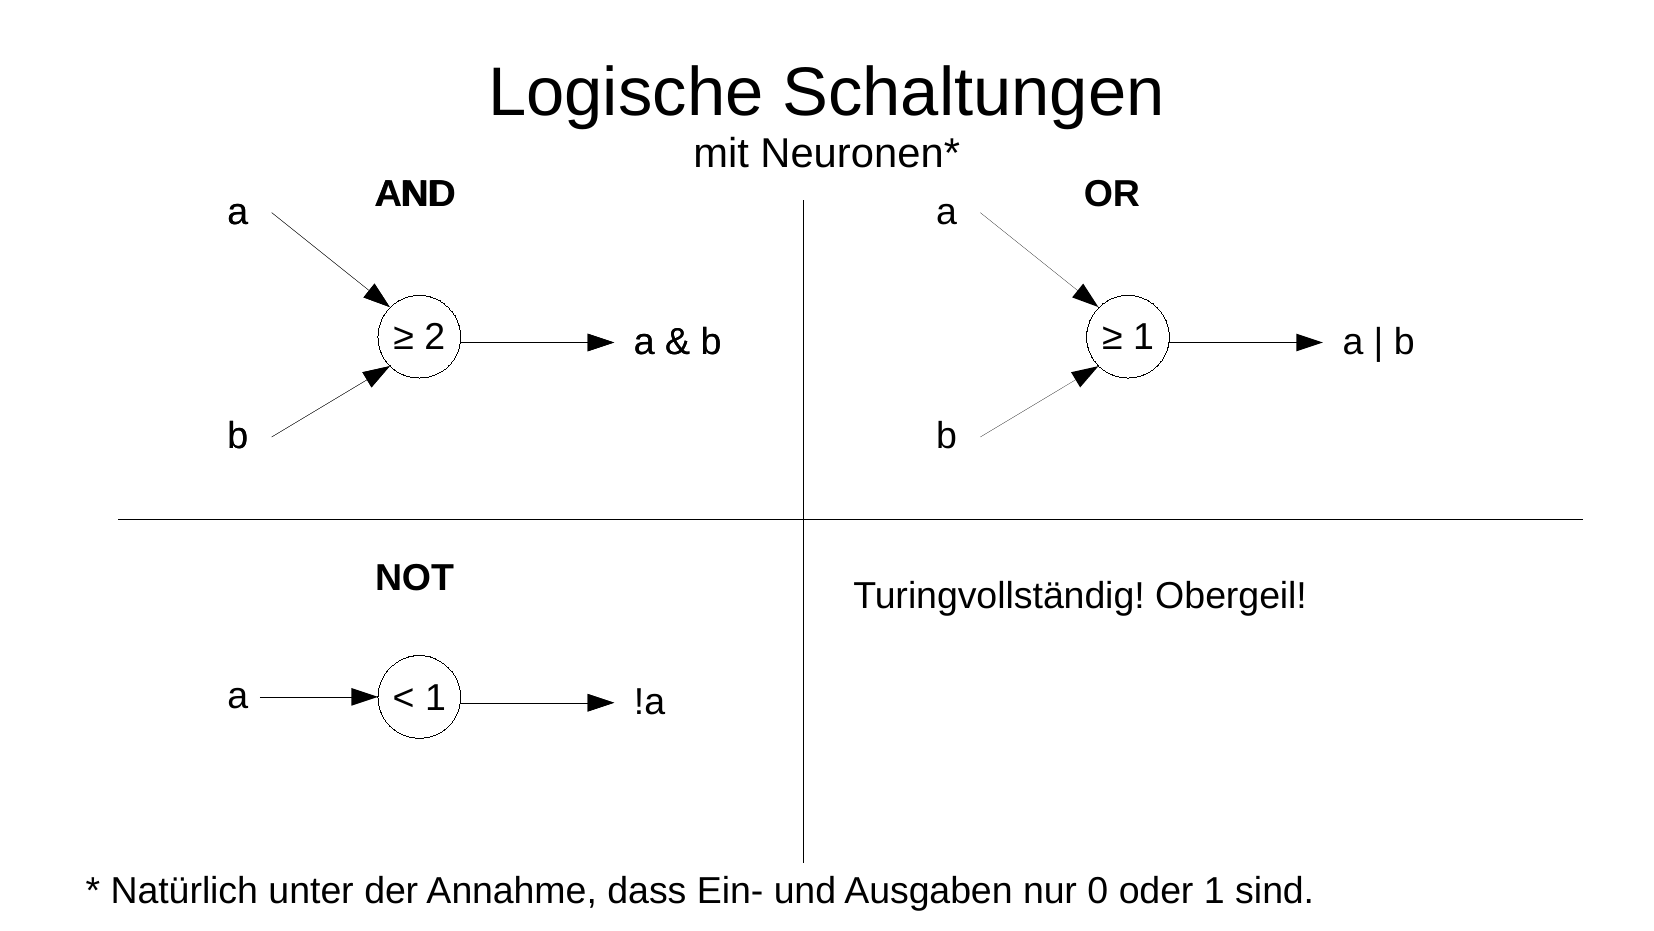

# Logische Schaltungen mit Neuronen*
AND
AND
OR
a
a
a
≥ 2
≥ 2
≥ 1
a & b
a & b
a | b
b
b
b
NOT
Turingvollständig! Obergeil!
< 1
a
!a
* Natürlich unter der Annahme, dass Ein- und Ausgaben nur 0 oder 1 sind.